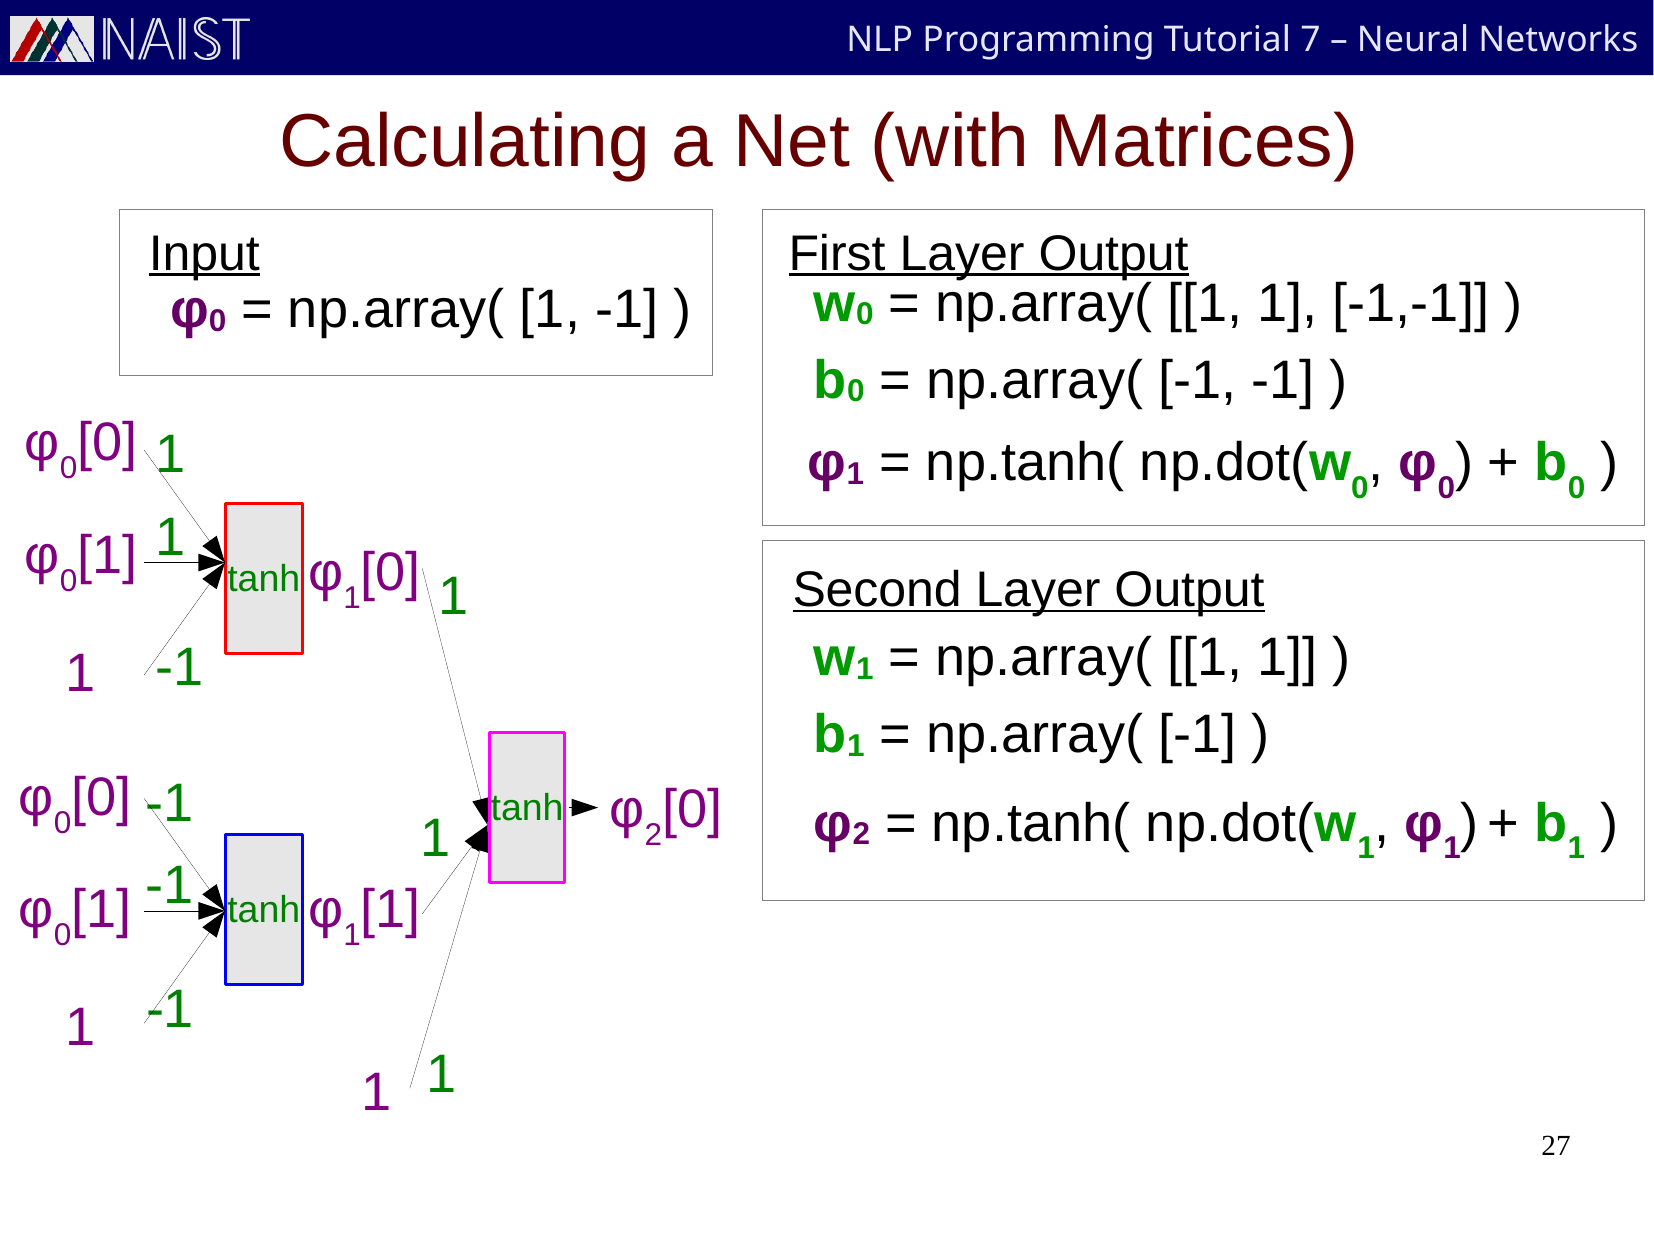

# Calculating a Net (with Matrices)
Input
First Layer Output
w0 = np.array( [[1, 1], [-1,-1]] )
φ0 = np.array( [1, -1] )
b0 = np.array( [-1, -1] )
φ0[0]
1
φ1 = np.tanh( np.dot(w0, φ0) + b0 )
1
tanh
φ0[1]
φ1[0]
Second Layer Output
1
w1 = np.array( [[1, 1]] )
-1
1
b1 = np.array( [-1] )
tanh
φ0[0]
-1
φ2[0]
φ2 = np.tanh( np.dot(w1, φ1) + b1 )
1
tanh
-1
φ0[1]
φ1[1]
-1
1
1
1
27